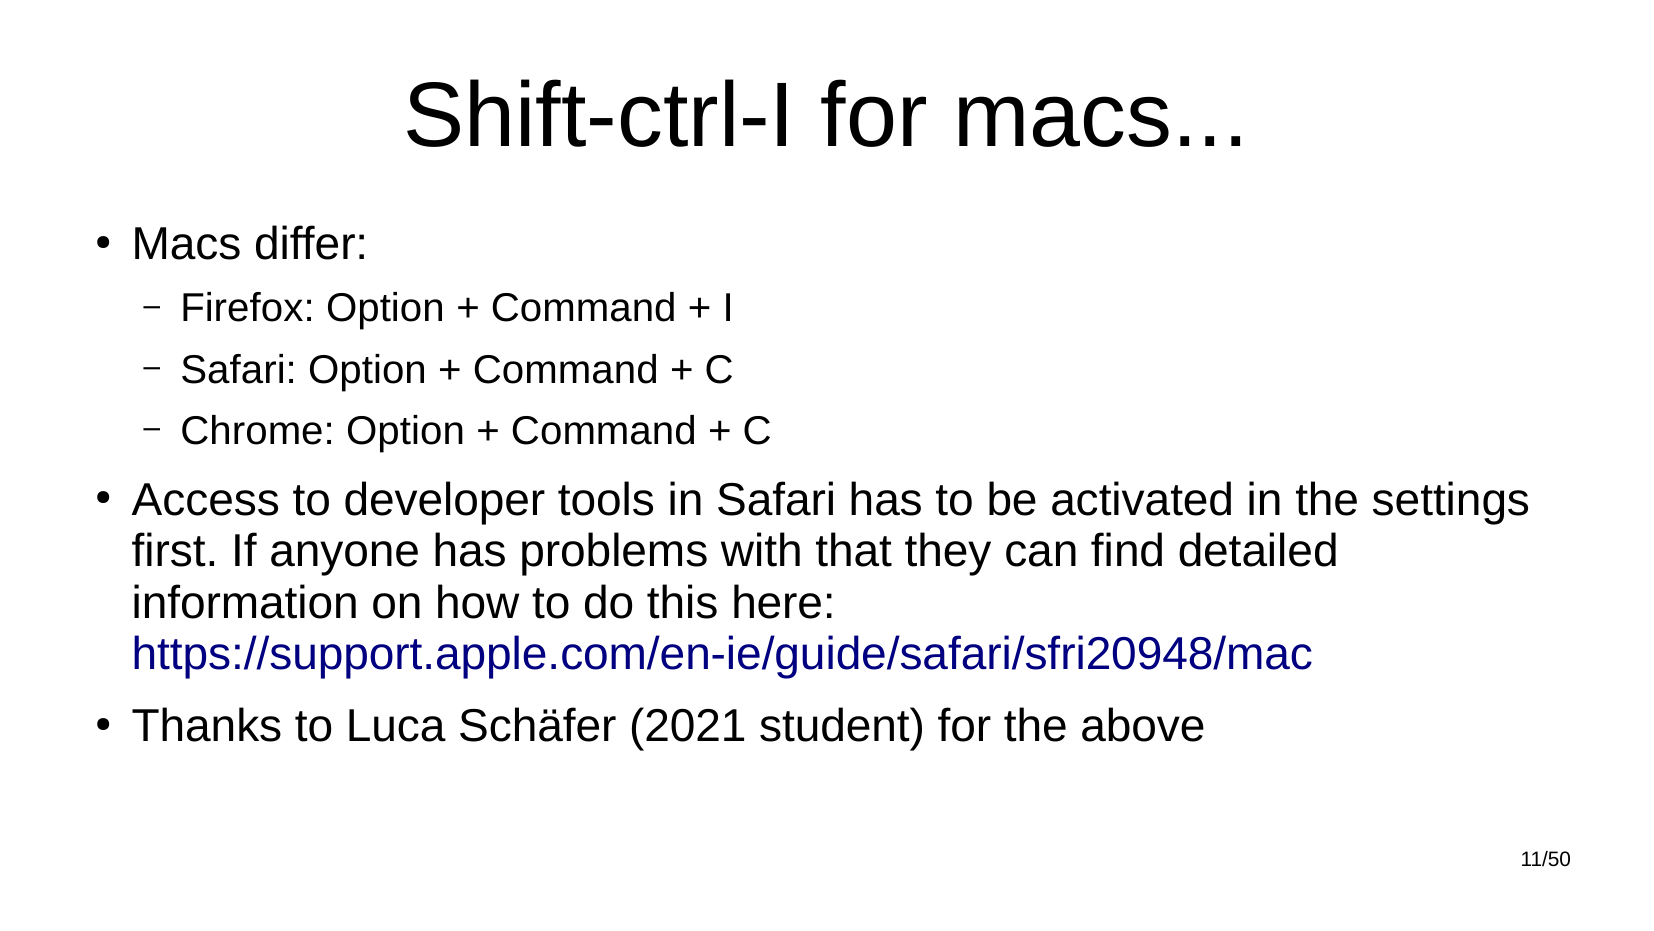

# Shift-ctrl-I for macs...
Macs differ:
Firefox: Option + Command + I
Safari: Option + Command + C
Chrome: Option + Command + C
Access to developer tools in Safari has to be activated in the settings first. If anyone has problems with that they can find detailed information on how to do this here: https://support.apple.com/en-ie/guide/safari/sfri20948/mac
Thanks to Luca Schäfer (2021 student) for the above
11